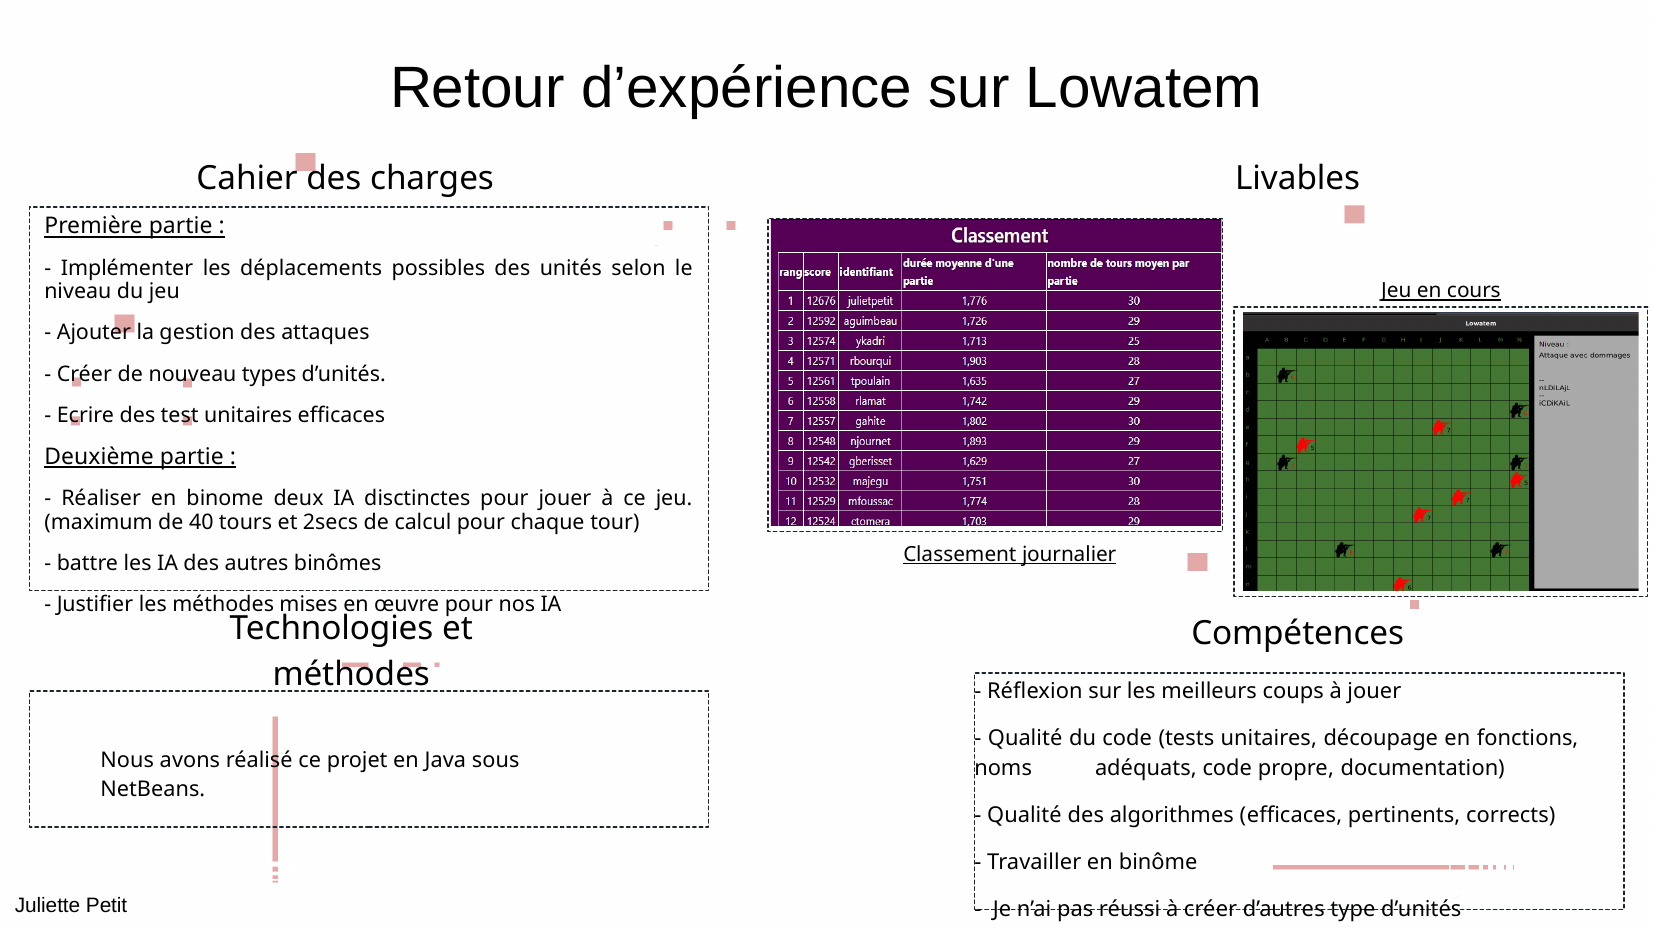

# Retour d’expérience sur Lowatem
Cahier des charges
Livables
Première partie :
- Implémenter les déplacements possibles des unités selon le niveau du jeu
- Ajouter la gestion des attaques
- Créer de nouveau types d’unités.
- Ecrire des test unitaires efficaces
Deuxième partie :
- Réaliser en binome deux IA disctinctes pour jouer à ce jeu. (maximum de 40 tours et 2secs de calcul pour chaque tour)
- battre les IA des autres binômes
- Justifier les méthodes mises en œuvre pour nos IA
Jeu en cours
Classement journalier
Compétences
Technologies et méthodes
- Réflexion sur les meilleurs coups à jouer
- Qualité du code (tests unitaires, découpage en fonctions, noms adéquats, code propre, documentation)
- Qualité des algorithmes (efficaces, pertinents, corrects)
- Travailler en binôme
- Je n’ai pas réussi à créer d’autres type d’unités
Nous avons réalisé ce projet en Java sous NetBeans.
Juliette Petit